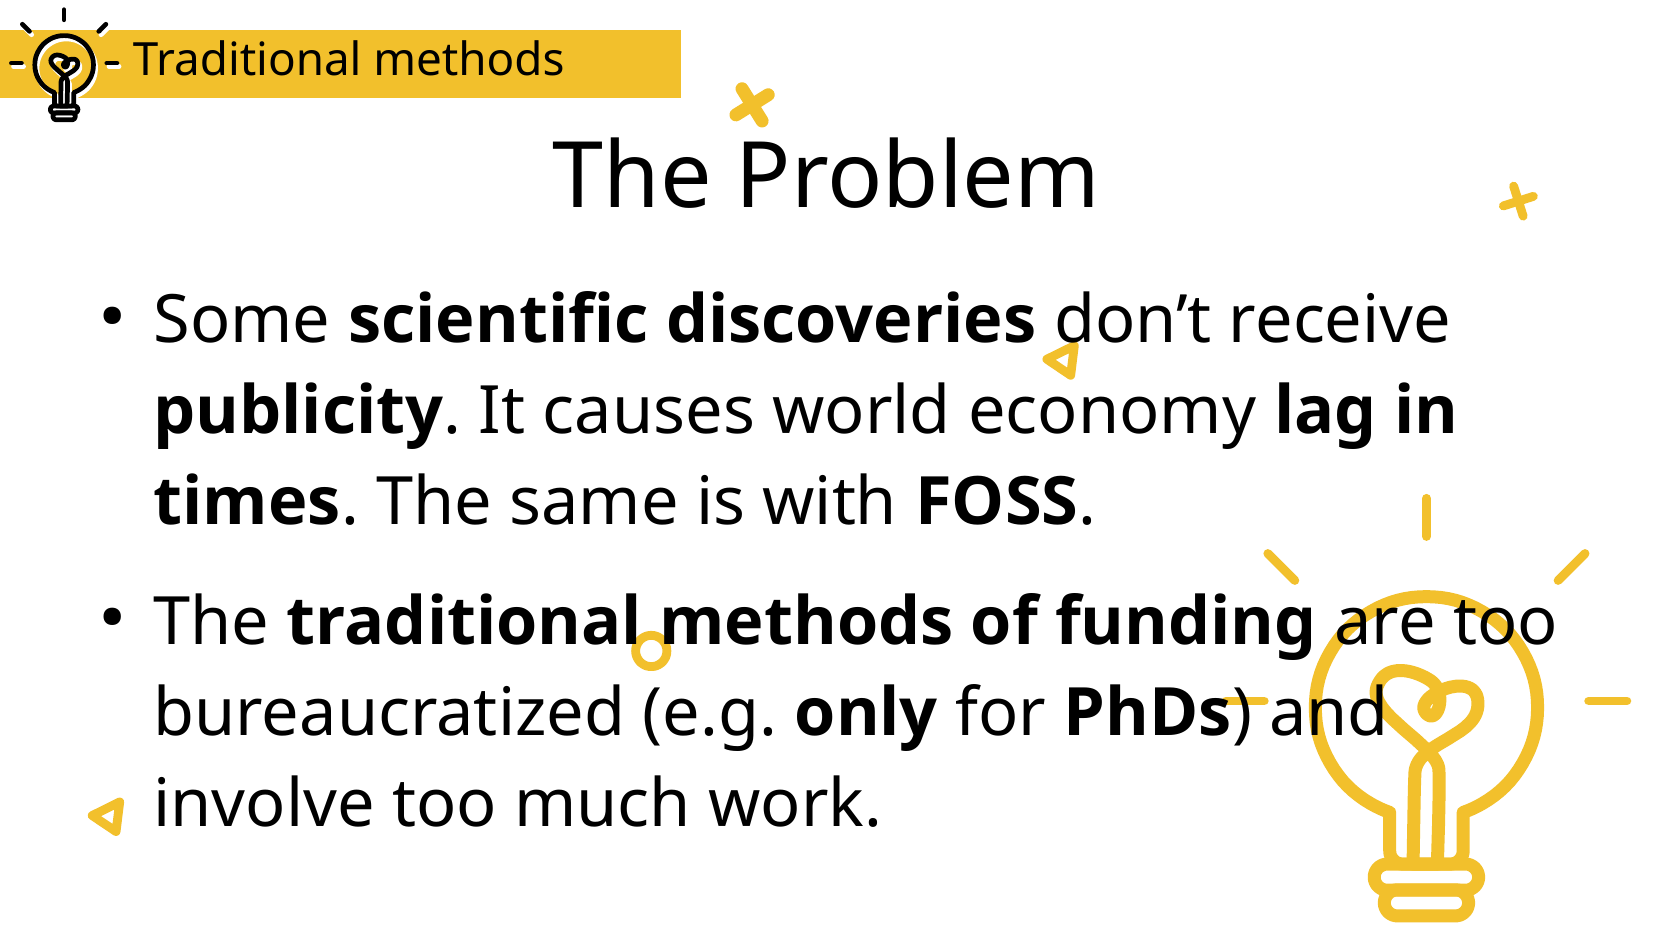

Traditional methods
# The Problem
Some scientific discoveries don’t receive publicity. It causes world economy lag in times. The same is with FOSS.
The traditional methods of funding are too bureaucratized (e.g. only for PhDs) and involve too much work.